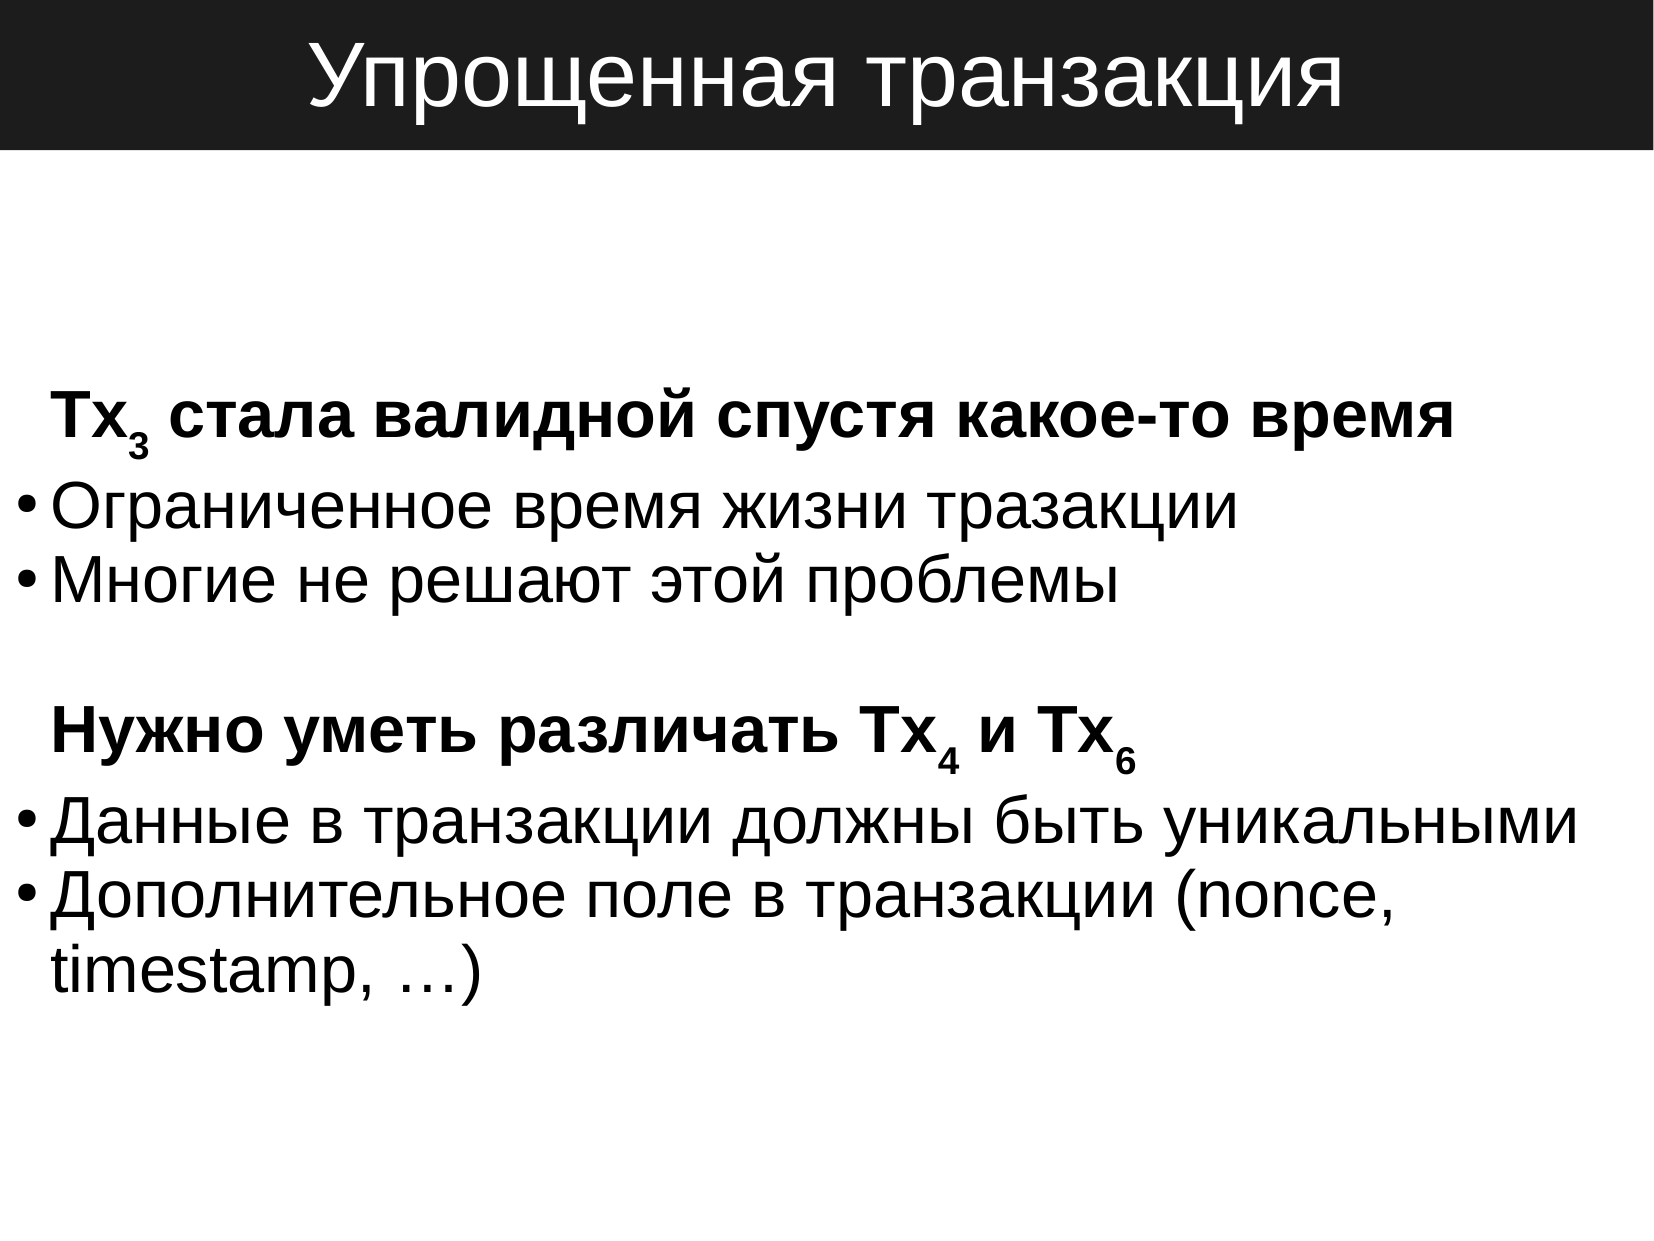

# Упрощенная транзакция
Tx3 стала валидной спустя какое-то время
Ограниченное время жизни тразакции
Многие не решают этой проблемы
Нужно уметь различать Tx4 и Tx6
Данные в транзакции должны быть уникальными
Дополнительное поле в транзакции (nonce, timestamp, …)